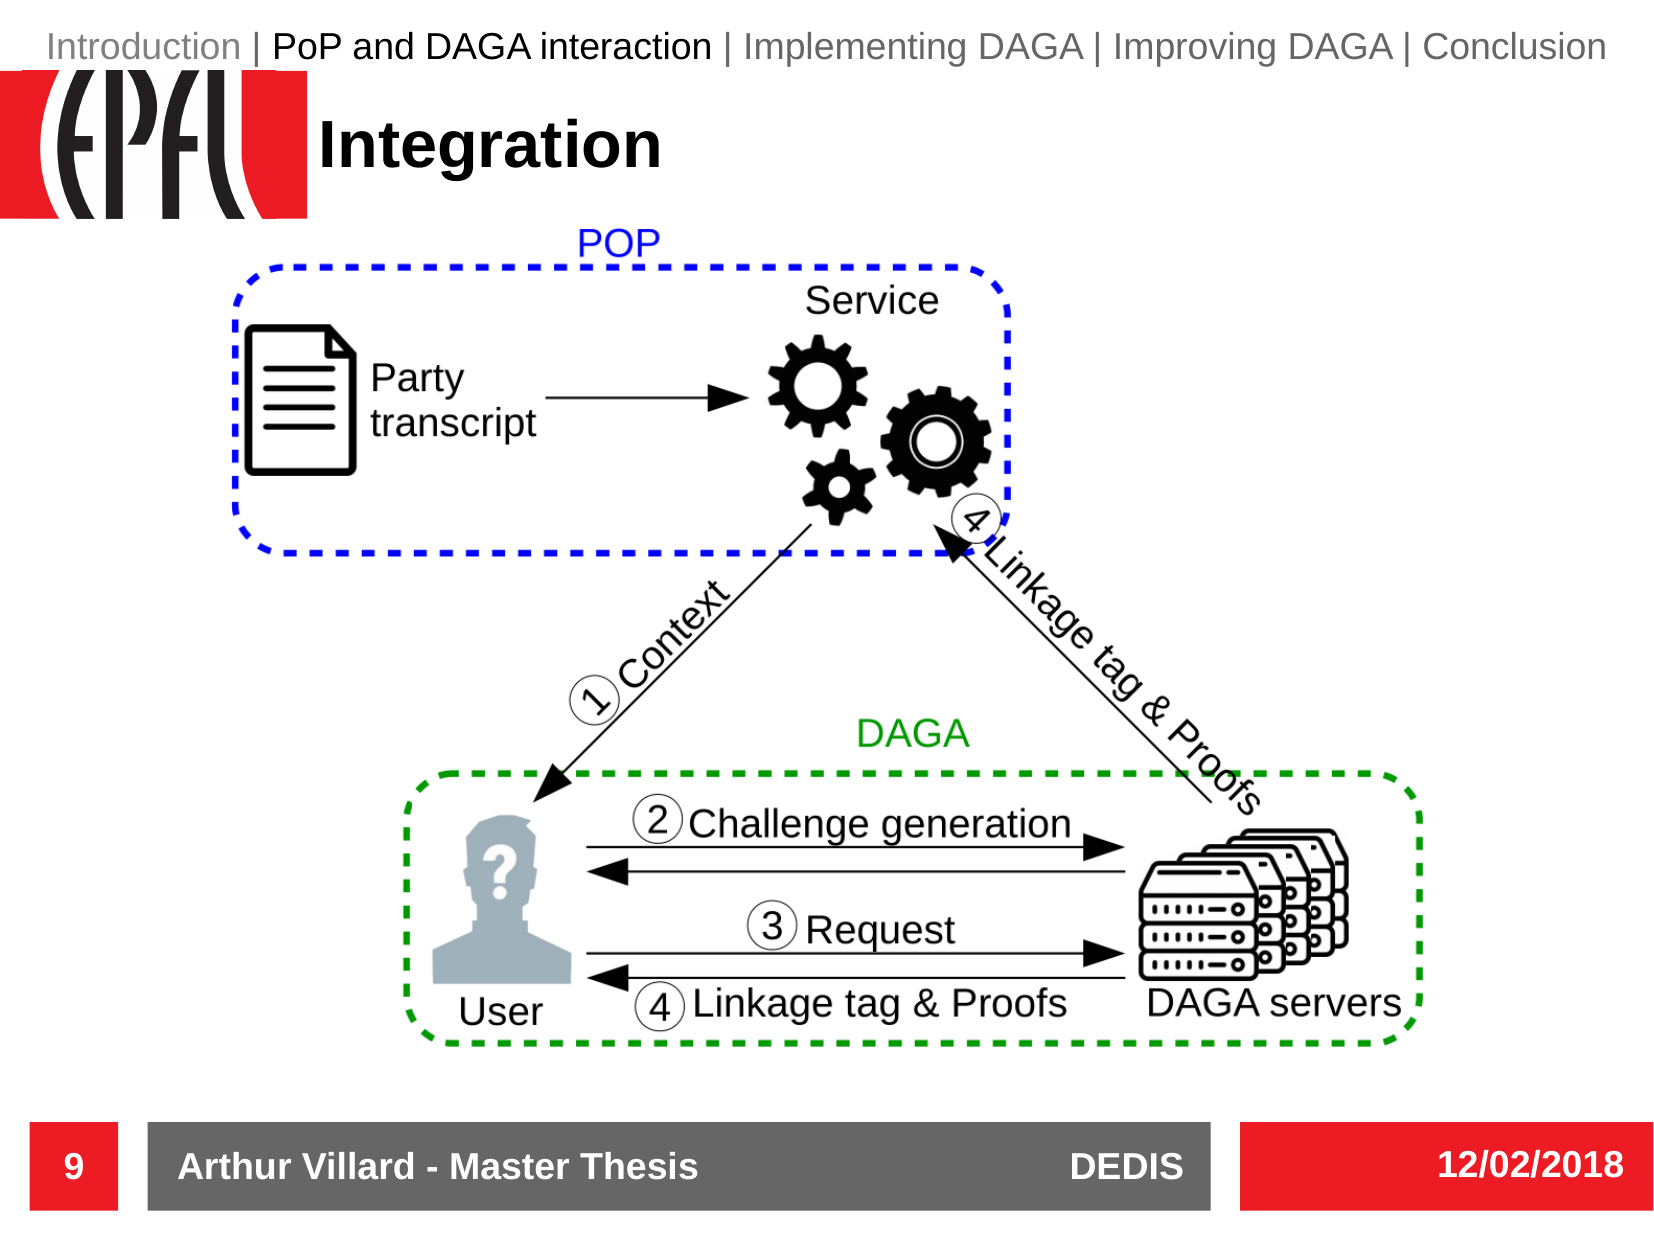

Introduction | PoP and DAGA interaction | Implementing DAGA | Improving DAGA | Conclusion
# Integration
9
Arthur Villard - Master Thesis
12/02/2018